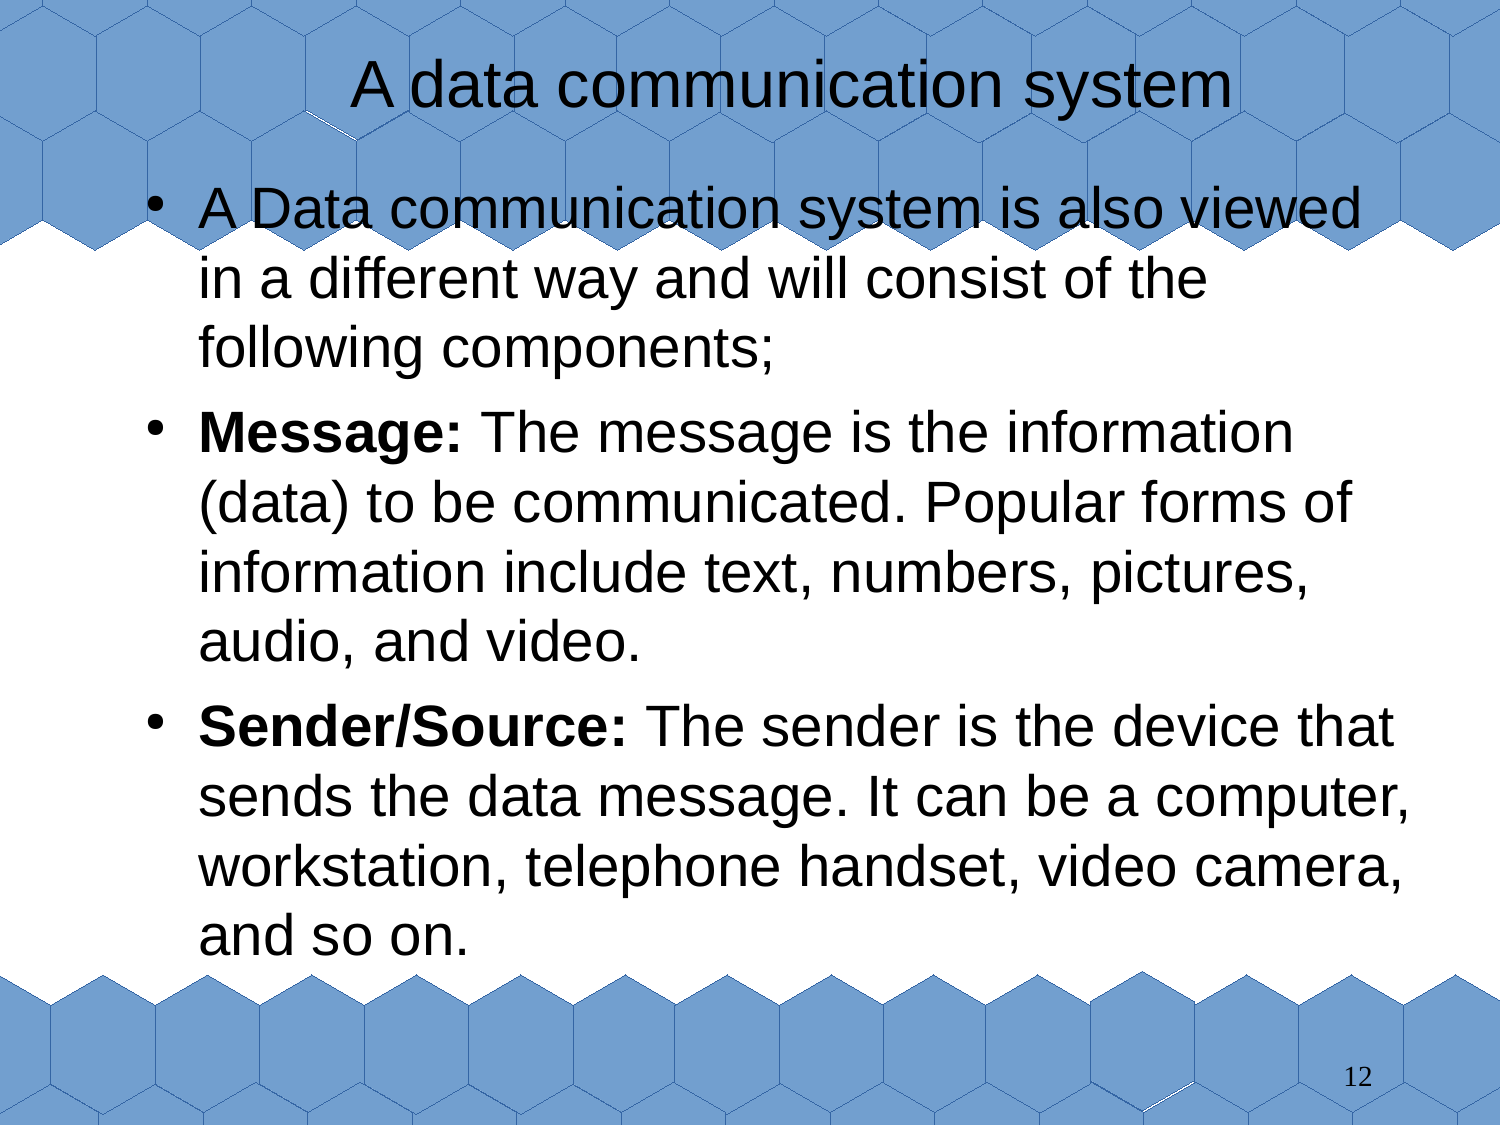

# A data communication system
A Data communication system is also viewed in a different way and will consist of the following components;
Message: The message is the information (data) to be communicated. Popular forms of information include text, numbers, pictures, audio, and video.
Sender/Source: The sender is the device that sends the data message. It can be a computer, workstation, telephone handset, video camera, and so on.